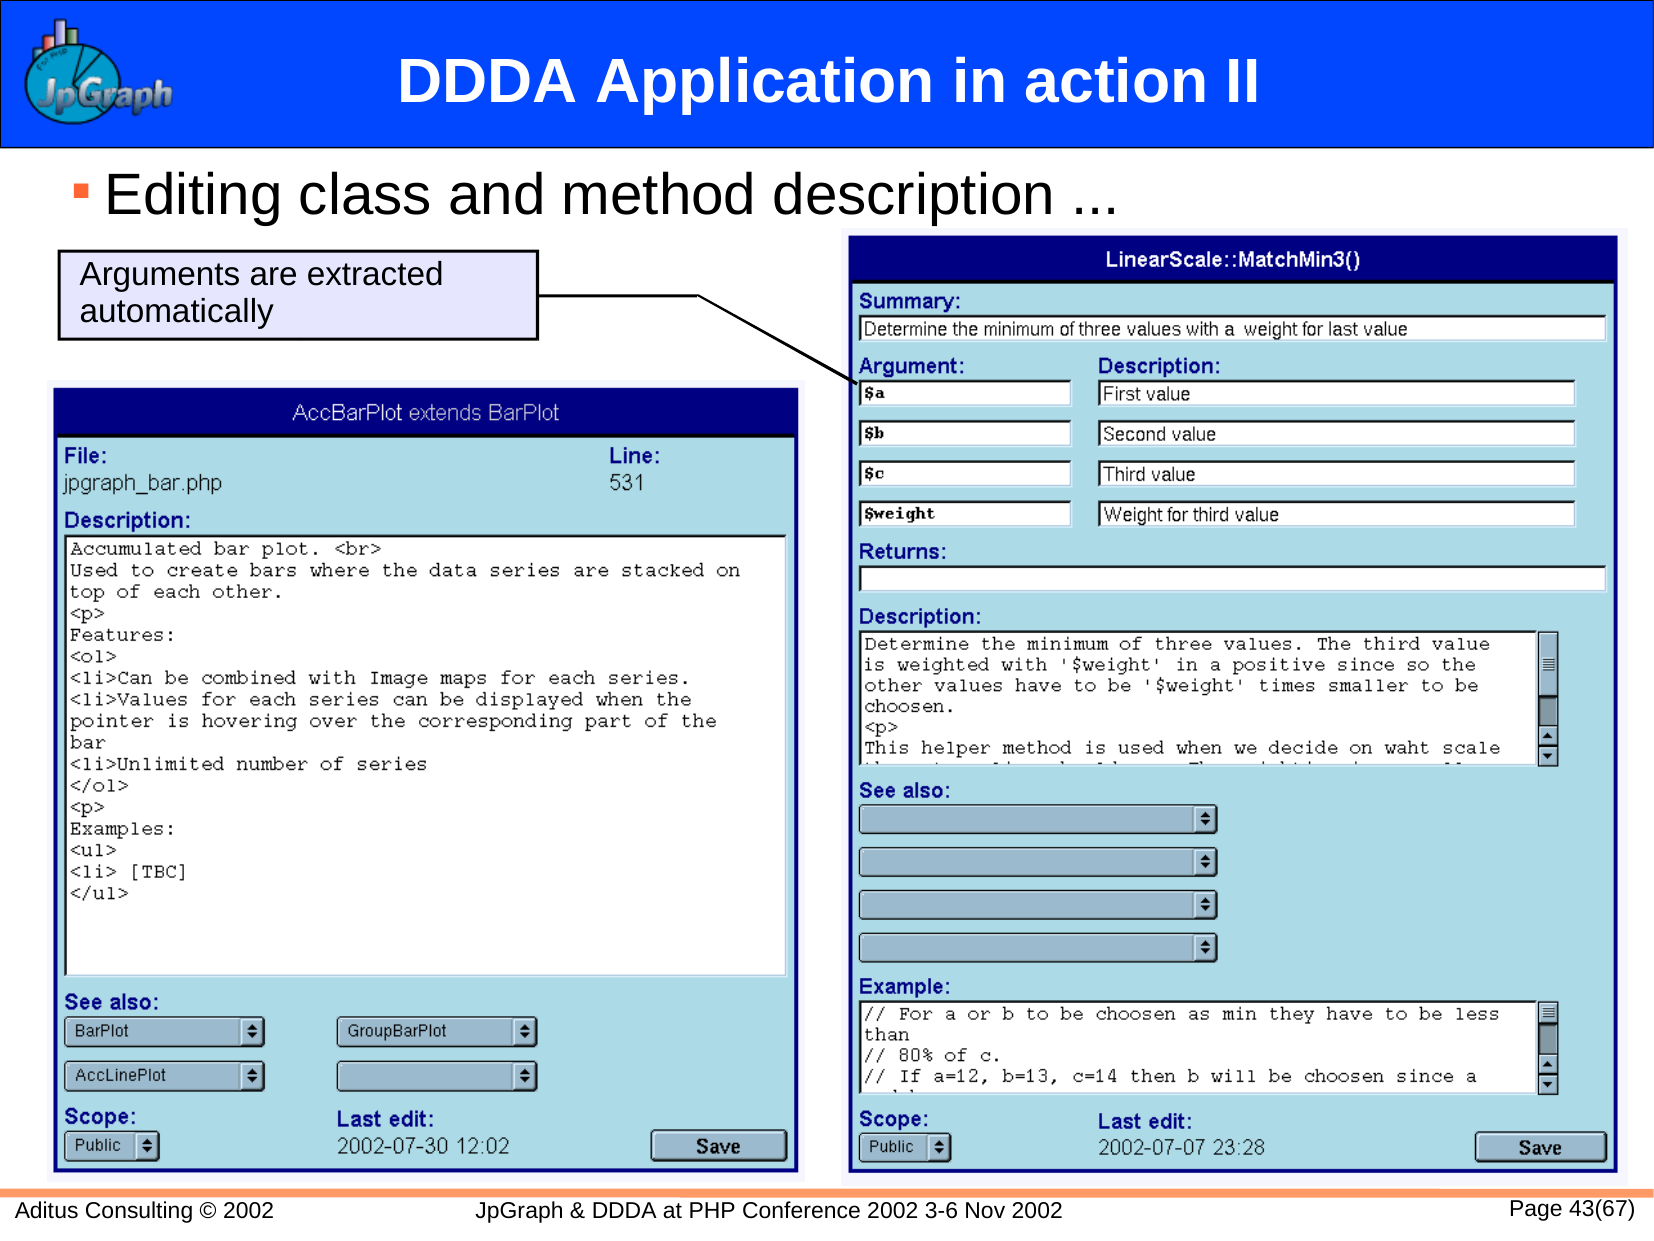

# DDDA Application in action II
 Editing class and method description ...
Arguments are extracted automatically